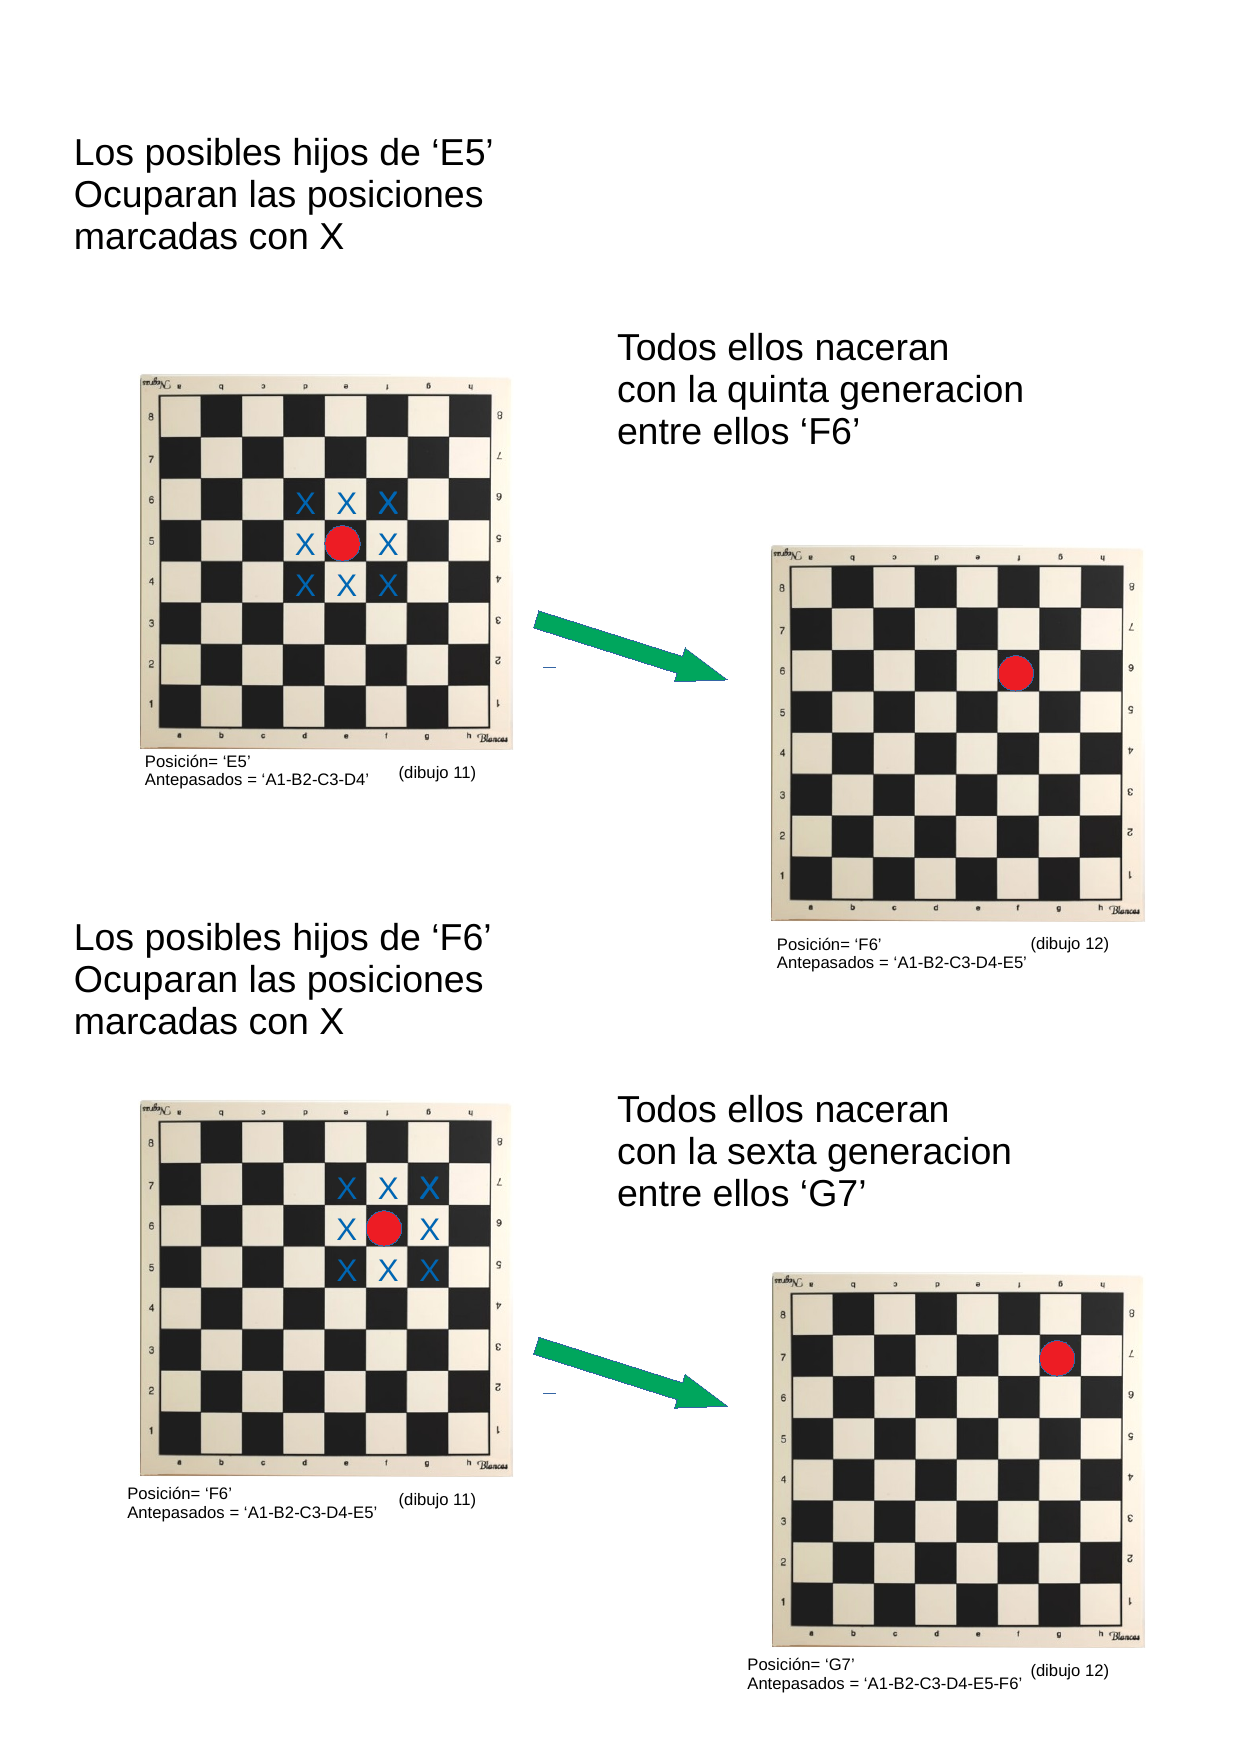

Los posibles hijos de ‘E5’
Ocuparan las posiciones
marcadas con X
Todos ellos naceran
con la quinta generacion
entre ellos ‘F6’
X
X
X
X
X
X
X
X
X
Posición= ‘E5’
Antepasados = ‘A1-B2-C3-D4’
(dibujo 11)
Los posibles hijos de ‘F6’
Ocuparan las posiciones
marcadas con X
(dibujo 12)
Posición= ‘F6’
Antepasados = ‘A1-B2-C3-D4-E5’
Todos ellos naceran
con la sexta generacion
entre ellos ‘G7’
X
X
X
X
X
X
X
X
X
Posición= ‘F6’
Antepasados = ‘A1-B2-C3-D4-E5’
(dibujo 11)
Posición= ‘G7’
Antepasados = ‘A1-B2-C3-D4-E5-F6’
(dibujo 12)